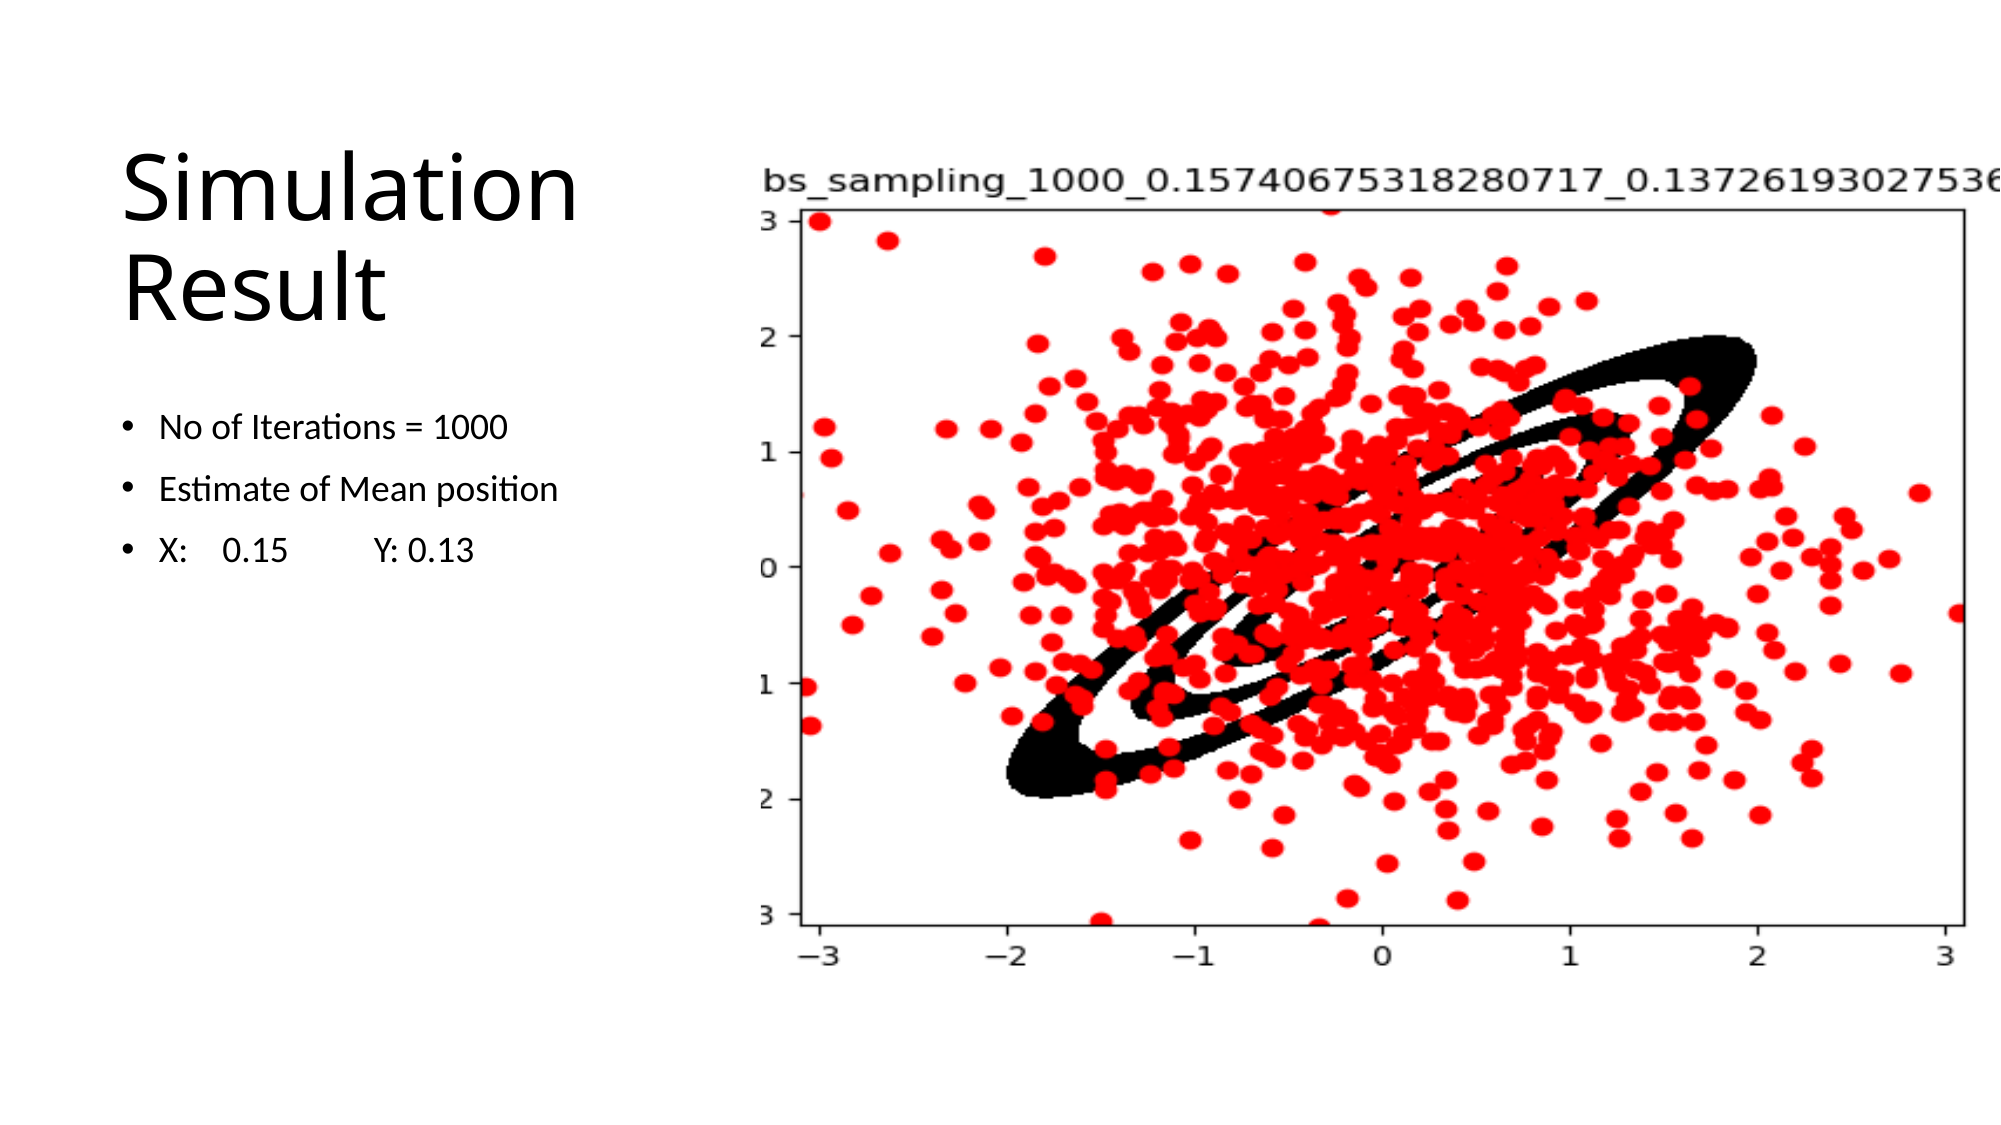

# Simulation Result
No of Iterations = 1000
Estimate of Mean position
X:    0.15          Y: 0.13